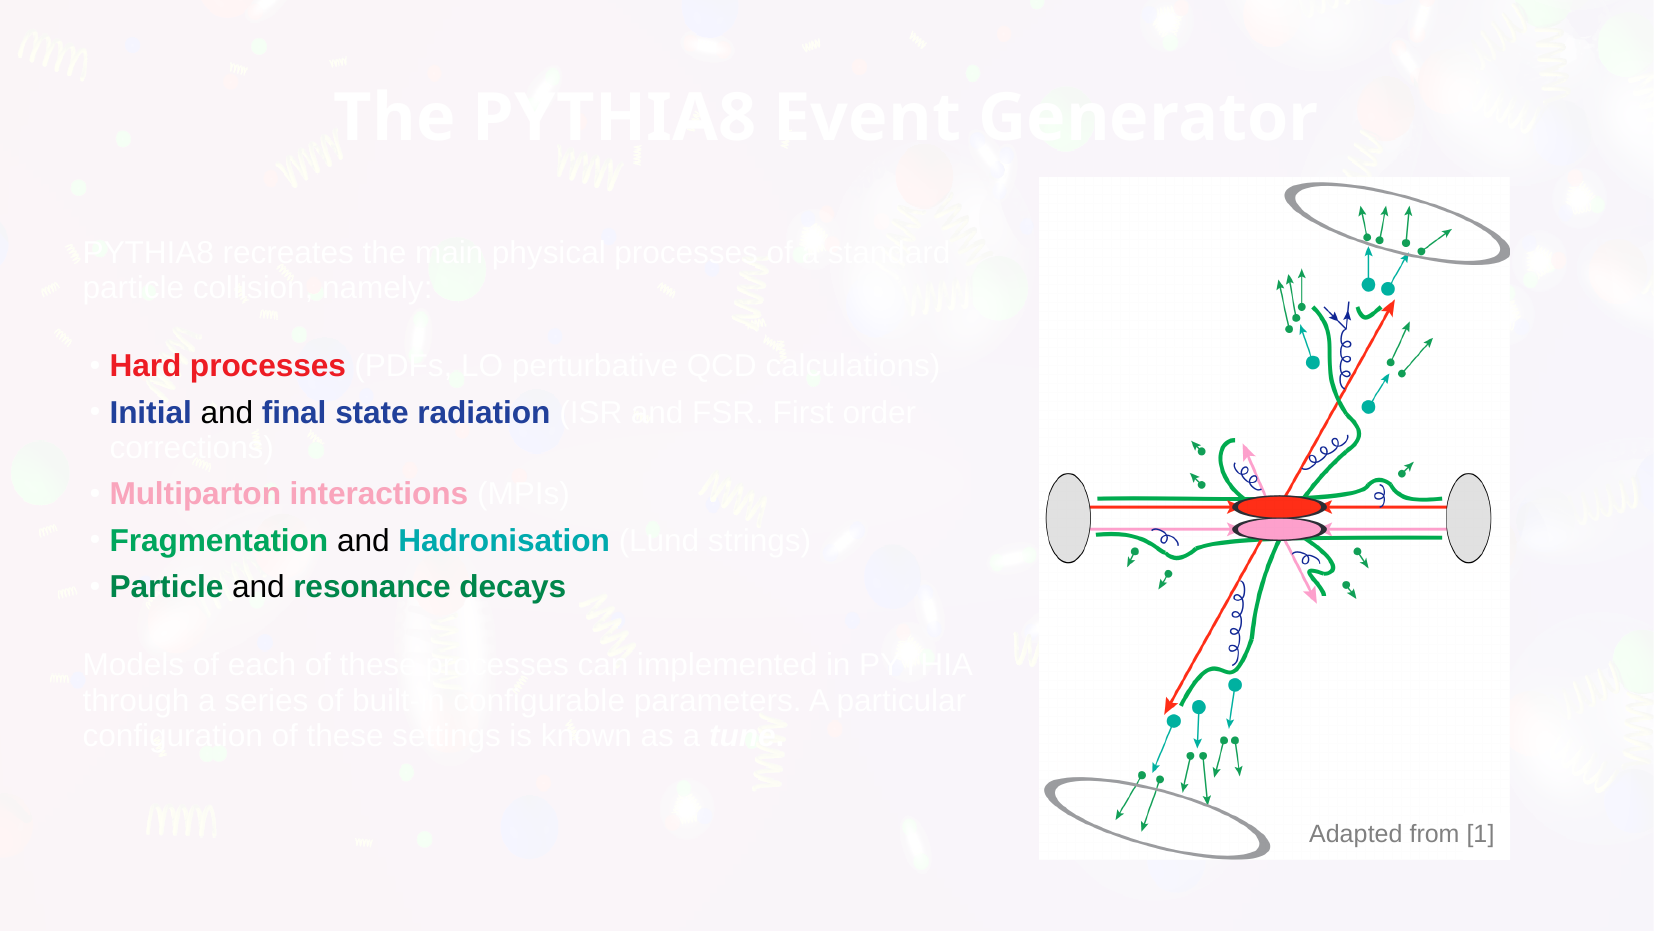

# The PYTHIA8 Event Generator
PYTHIA8 recreates the main physical processes of a standard particle collision, namely:
Hard processes (PDFs, LO perturbative QCD calculations)
Initial and final state radiation (ISR and FSR. First order corrections)
Multiparton interactions (MPIs)
Fragmentation and Hadronisation (Lund strings)
Particle and resonance decays
Models of each of these processes can implemented in PYTHIA through a series of built-in configurable parameters. A particular configuration of these settings is known as a tune.
Adapted from [1]